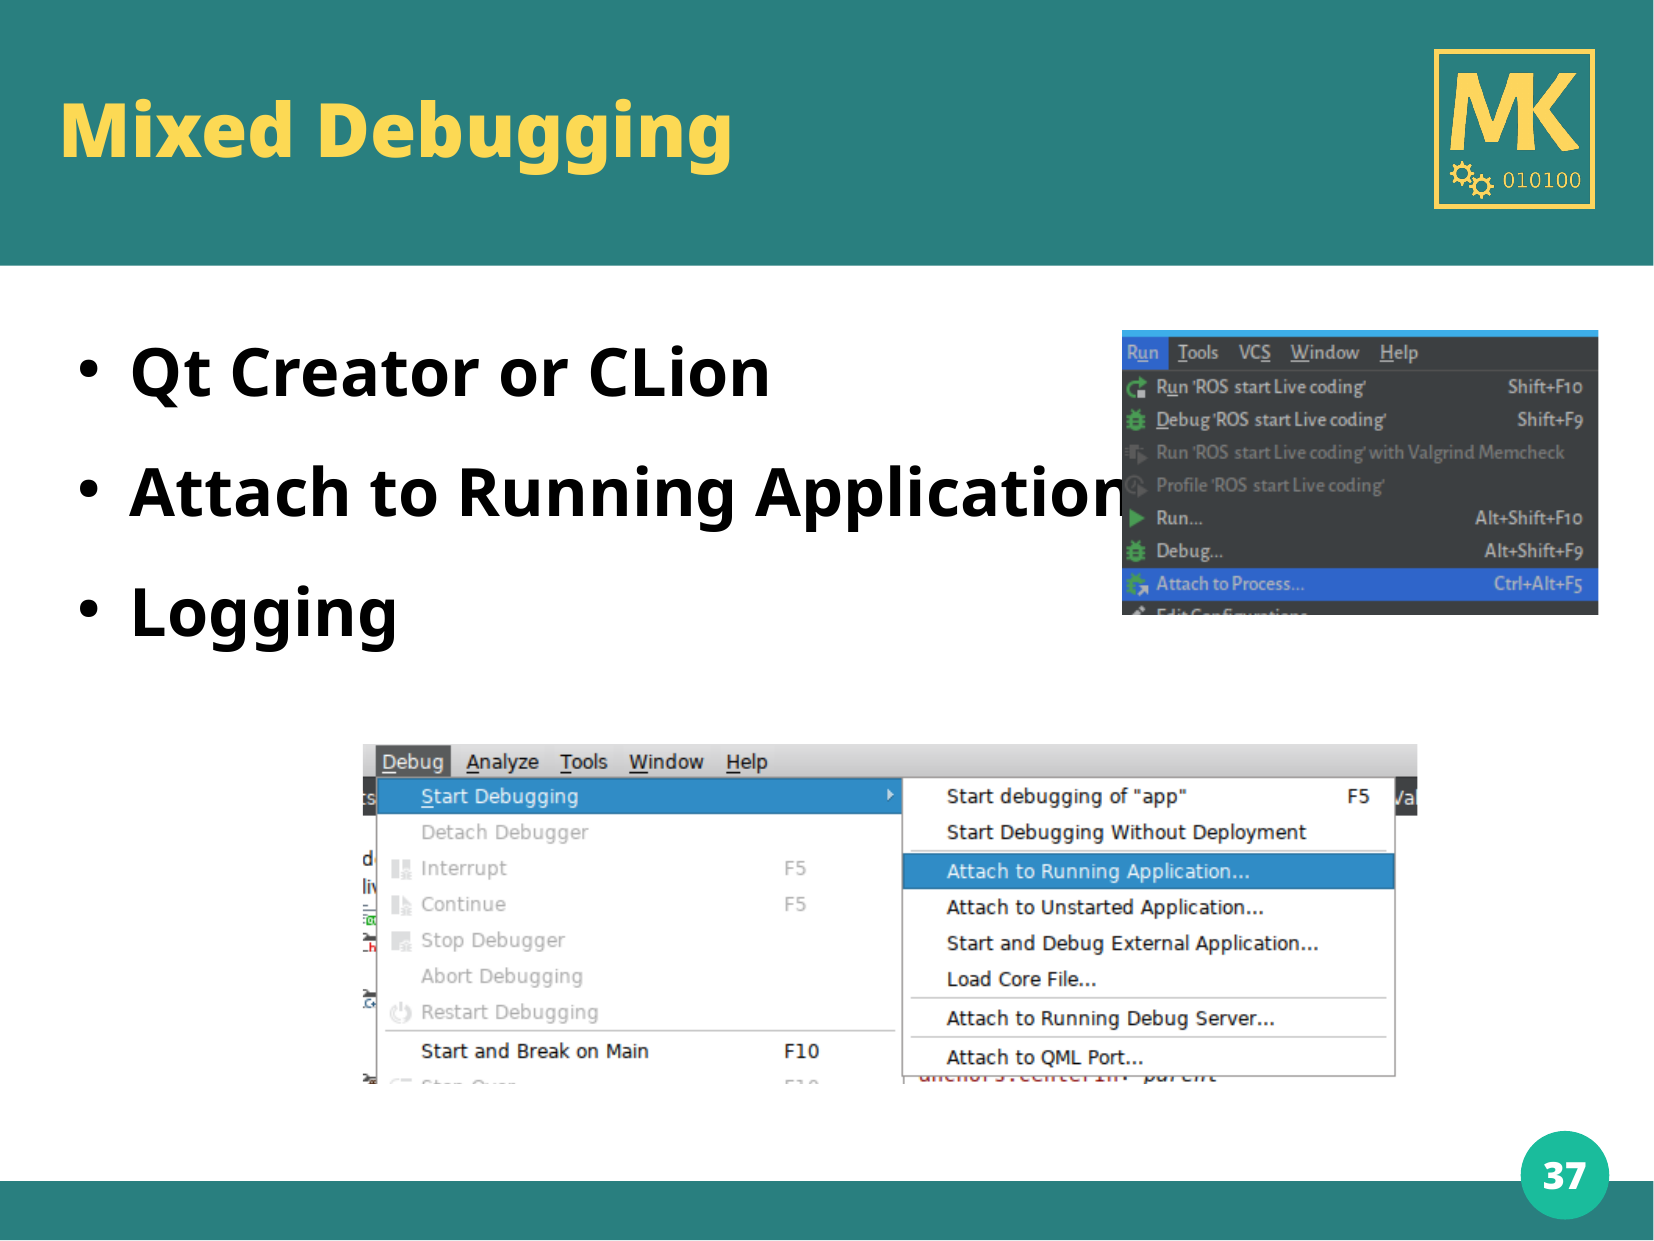

# Mixed Debugging
Qt Creator or CLion
Attach to Running Application
Logging
37